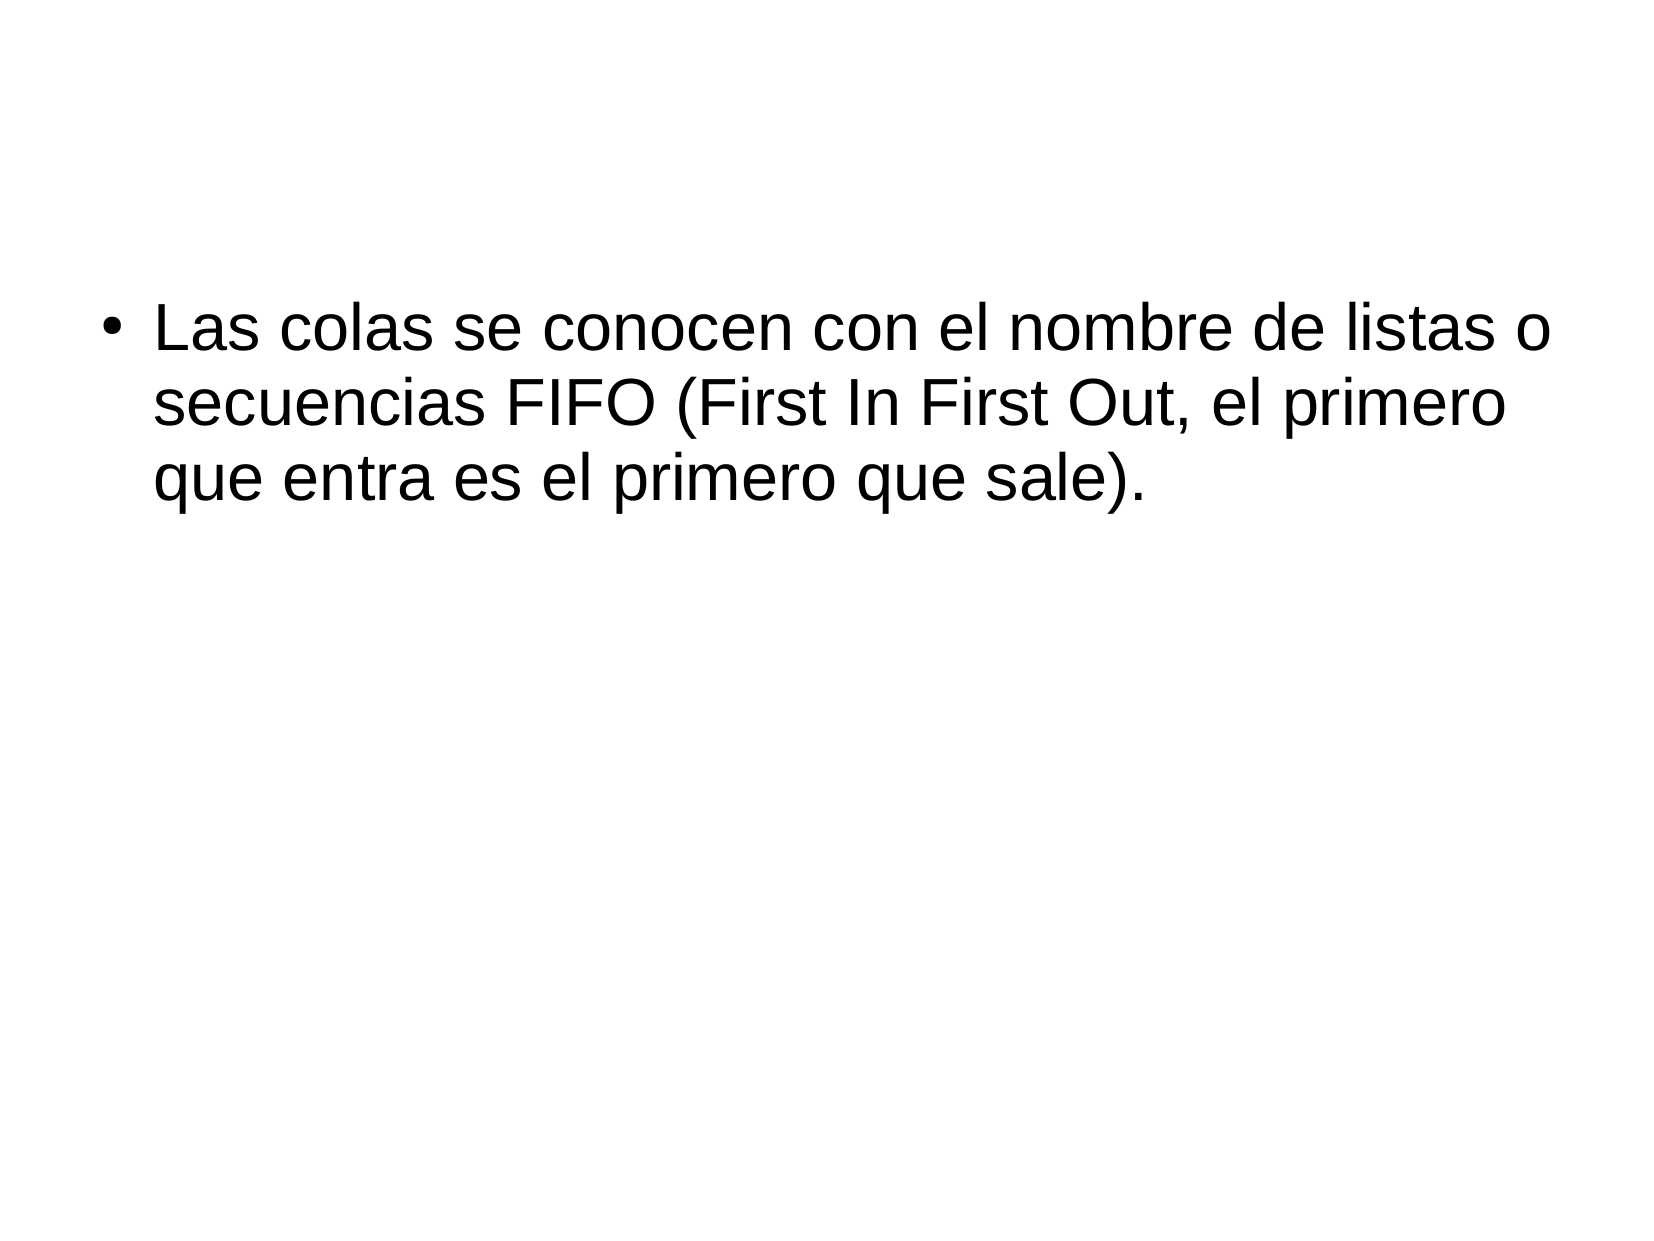

#
Las colas se conocen con el nombre de listas o secuencias FIFO (First In First Out, el primero que entra es el primero que sale).